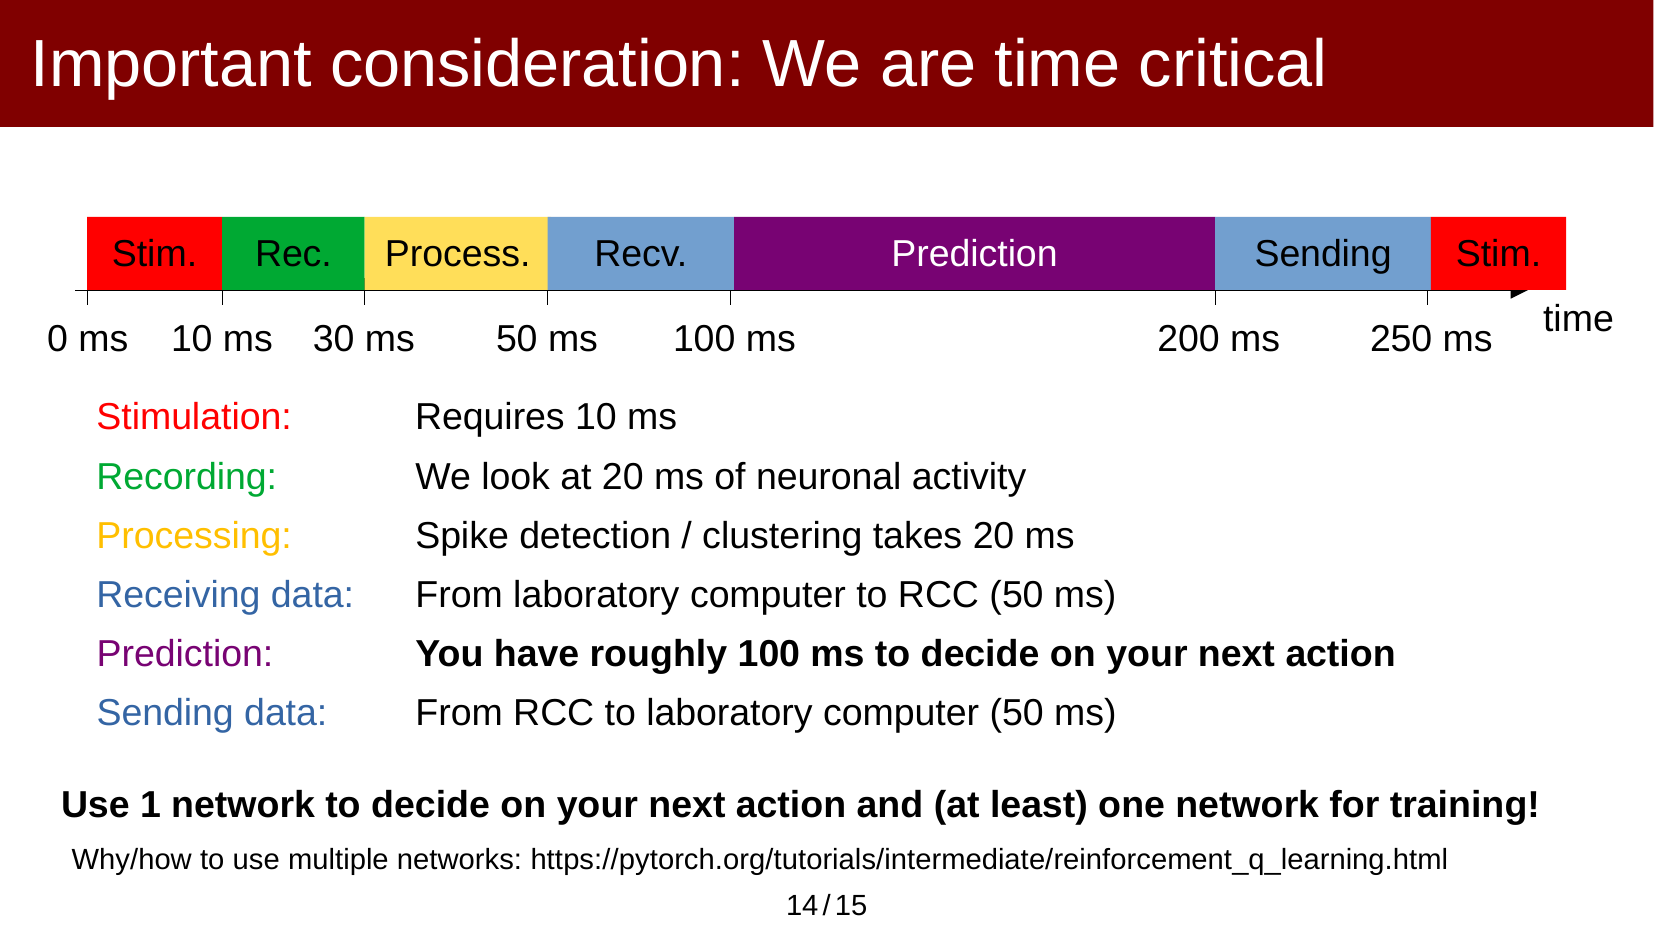

Important consideration: We are time critical
Stim.
Rec.
Process.
Recv.
Prediction
Sending
Stim.
time
0 ms
10 ms
30 ms
50 ms
100 ms
200 ms
250 ms
Stimulation:
Requires 10 ms
Recording:
We look at 20 ms of neuronal activity
Processing:
Spike detection / clustering takes 20 ms
Receiving data:
From laboratory computer to RCC (50 ms)
Prediction:
You have roughly 100 ms to decide on your next action
Sending data:
From RCC to laboratory computer (50 ms)
Use 1 network to decide on your next action and (at least) one network for training!
Why/how to use multiple networks: https://pytorch.org/tutorials/intermediate/reinforcement_q_learning.html